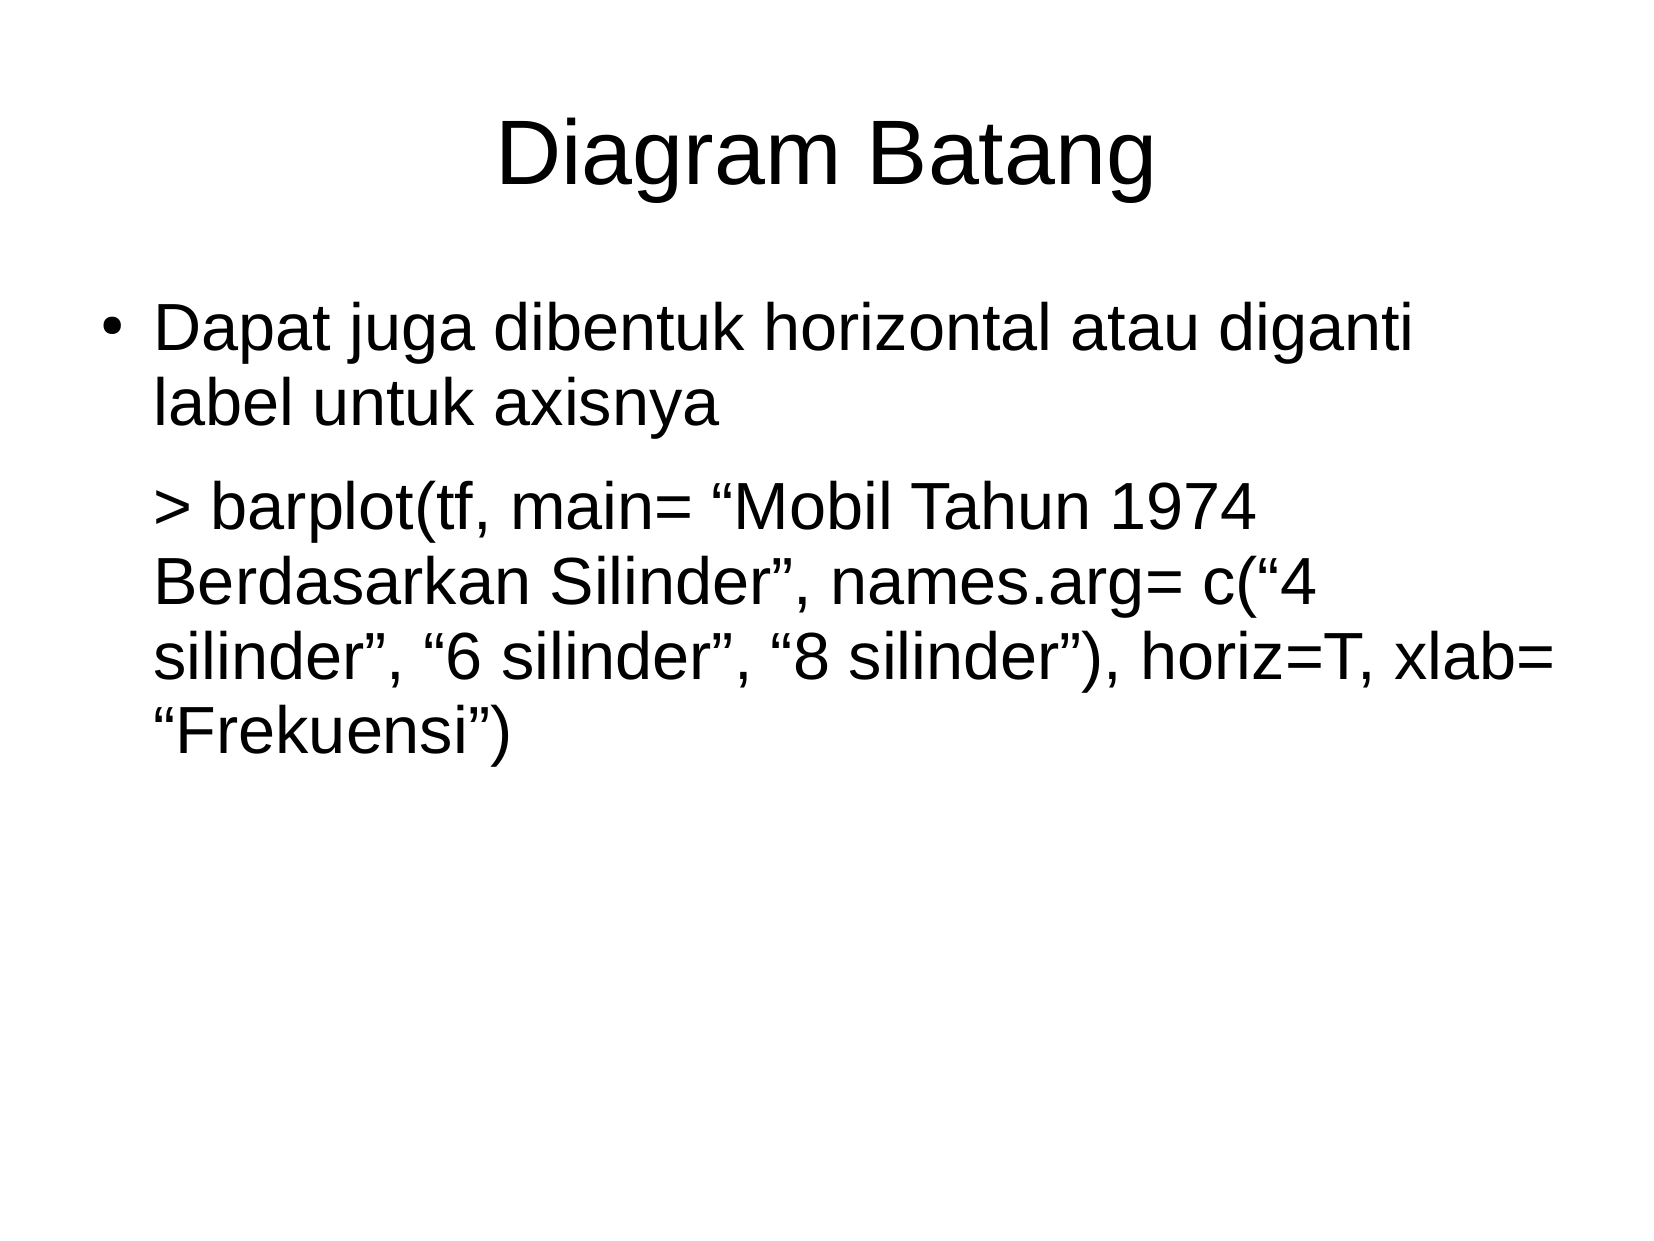

# Diagram Batang
Dapat juga dibentuk horizontal atau diganti label untuk axisnya
> barplot(tf, main= “Mobil Tahun 1974 Berdasarkan Silinder”, names.arg= c(“4 silinder”, “6 silinder”, “8 silinder”), horiz=T, xlab= “Frekuensi”)